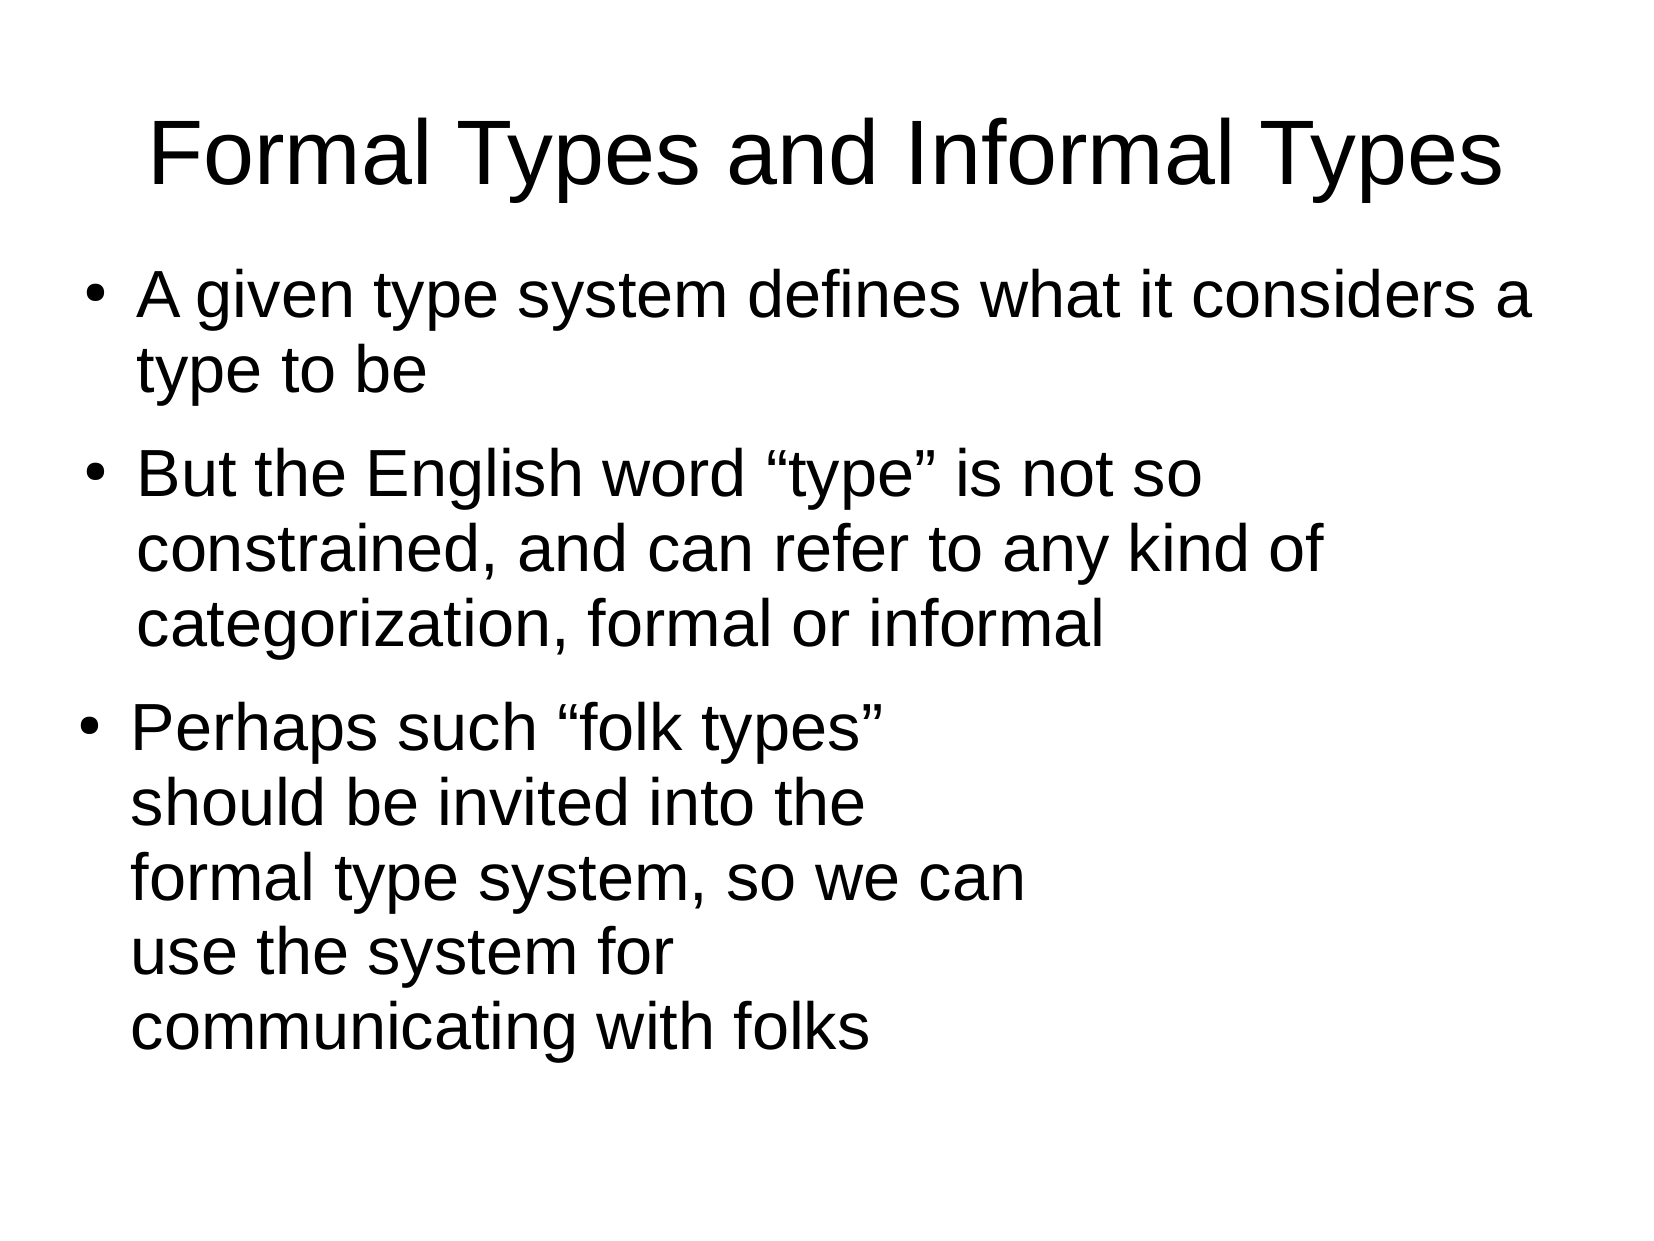

# Formal Types and Informal Types
A given type system defines what it considers a type to be
But the English word “type” is not so constrained, and can refer to any kind of categorization, formal or informal
Perhaps such “folk types” should be invited into the formal type system, so we can use the system for communicating with folks